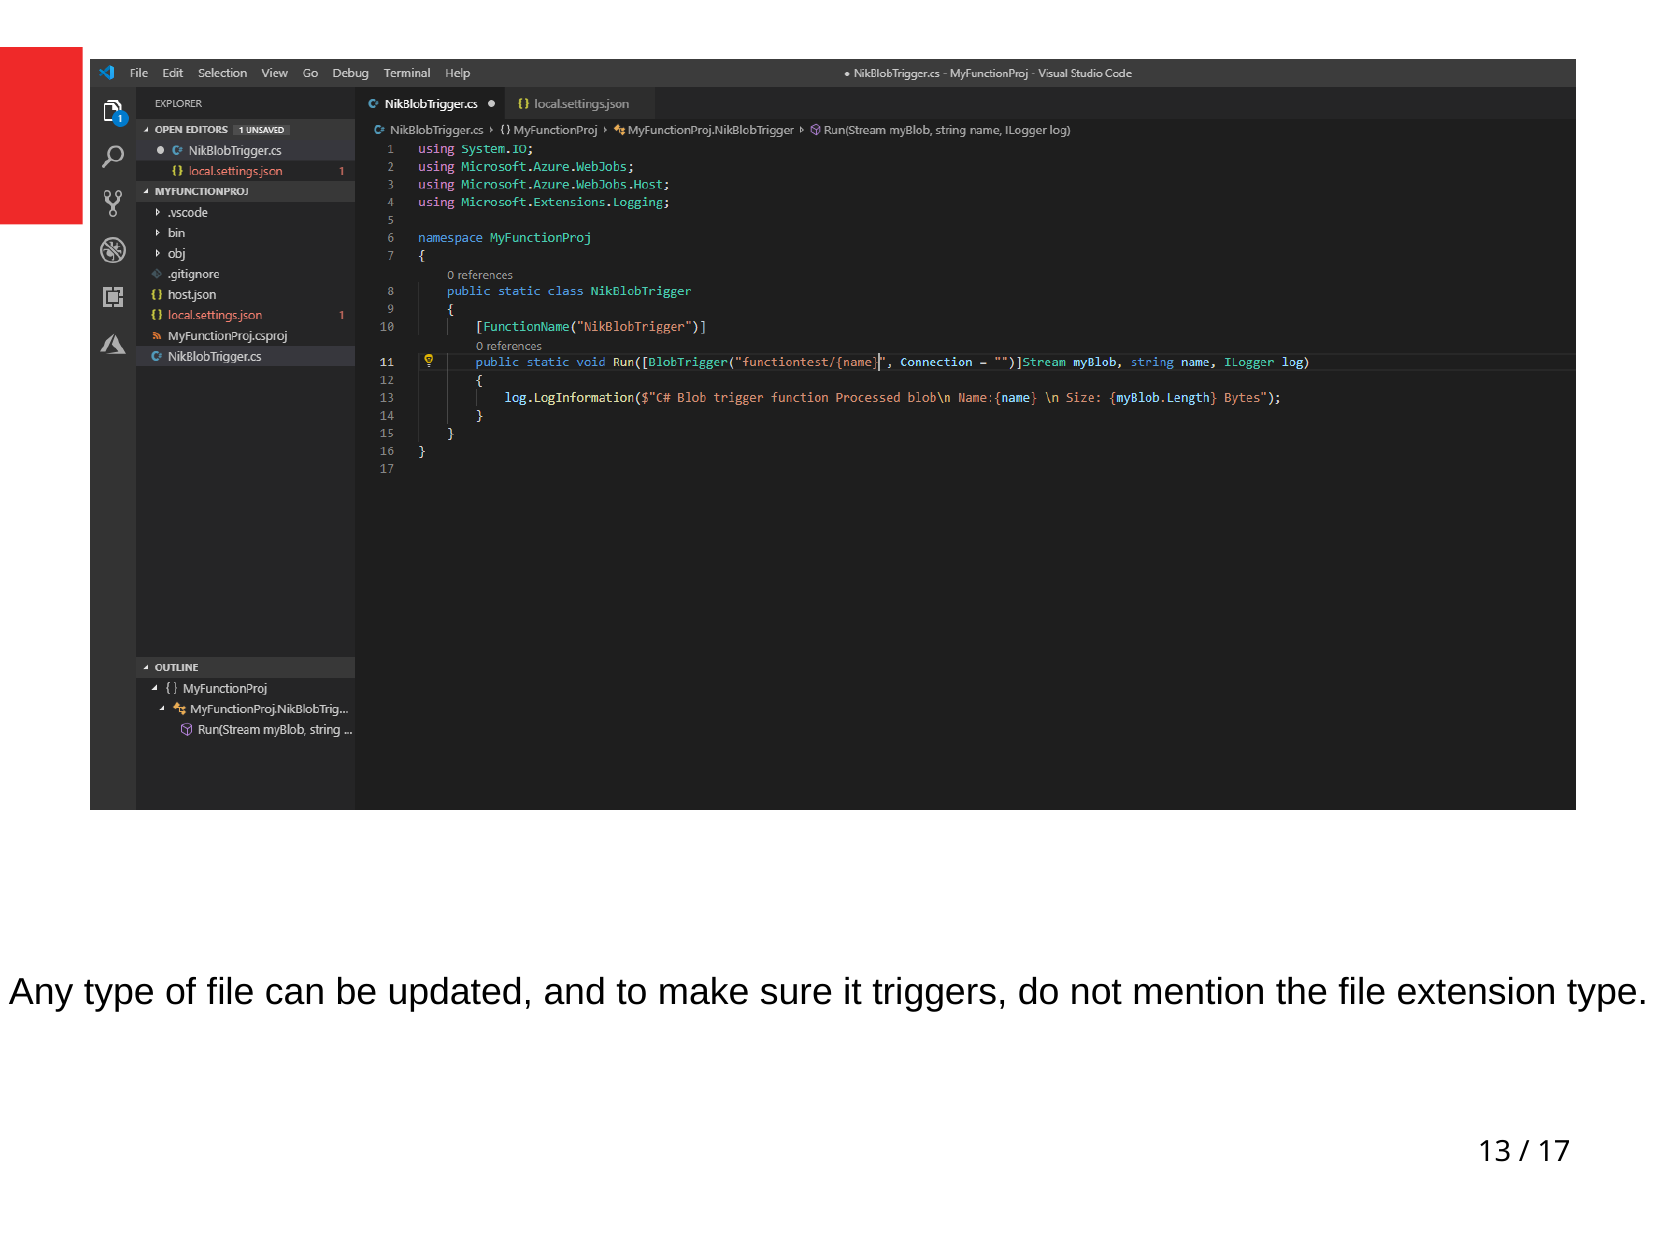

#
Any type of file can be updated, and to make sure it triggers, do not mention the file extension type.
13